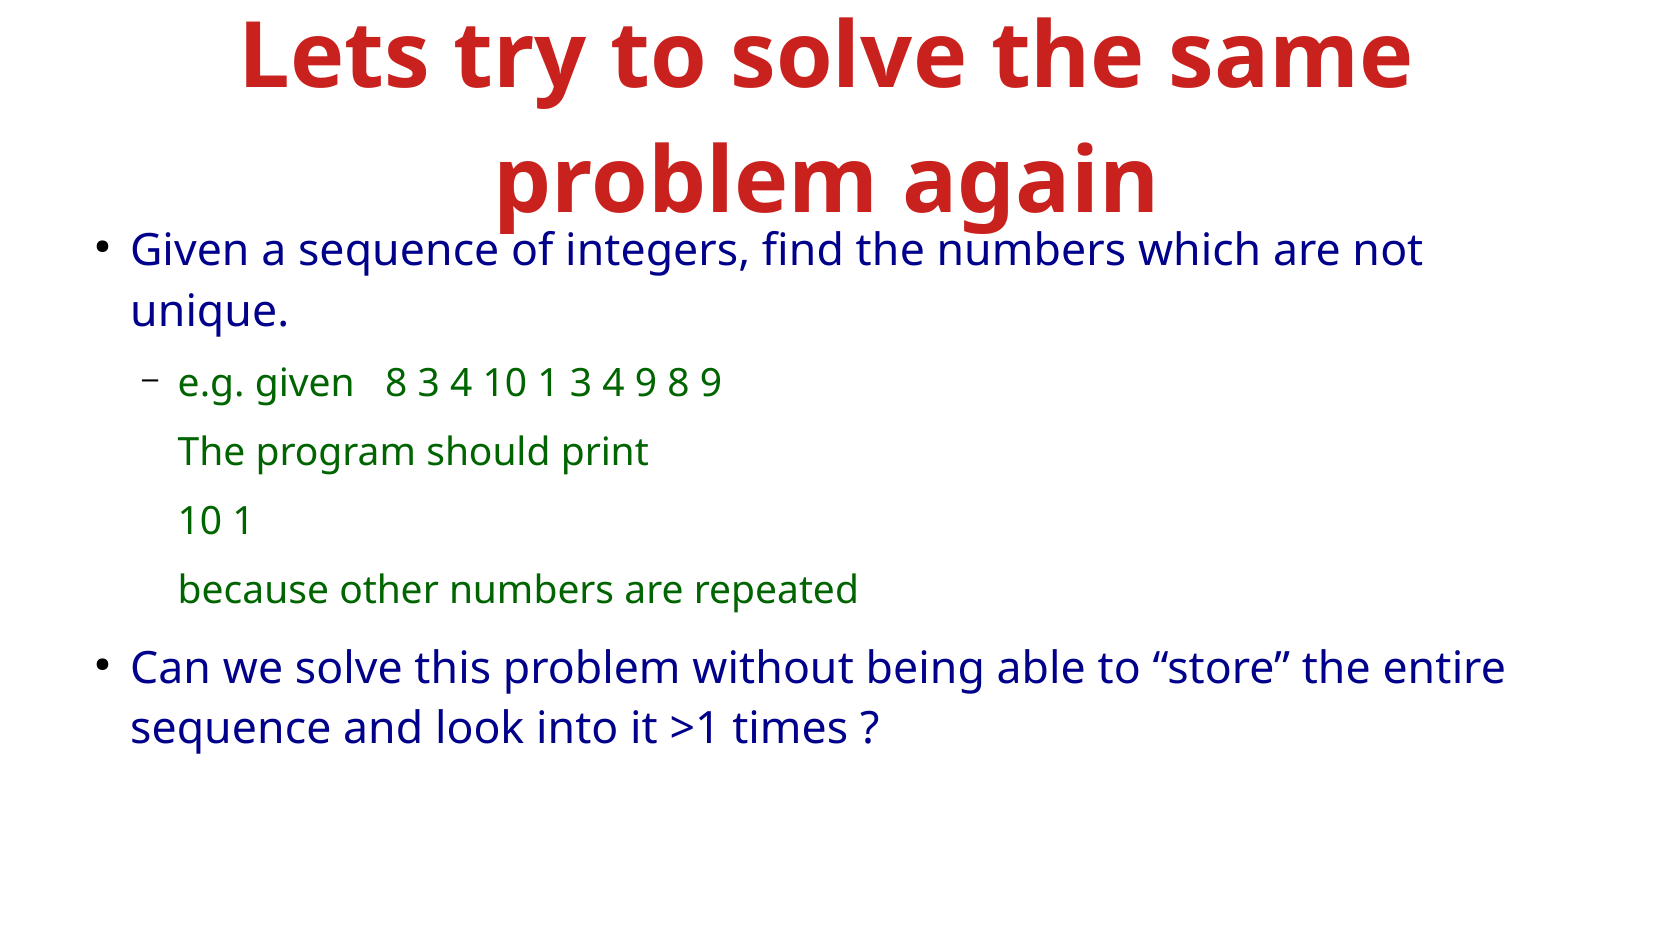

# Lets try to solve the same problem again
Given a sequence of integers, find the numbers which are not unique.
e.g. given 8 3 4 10 1 3 4 9 8 9
The program should print
10 1
because other numbers are repeated
Can we solve this problem without being able to “store” the entire sequence and look into it >1 times ?